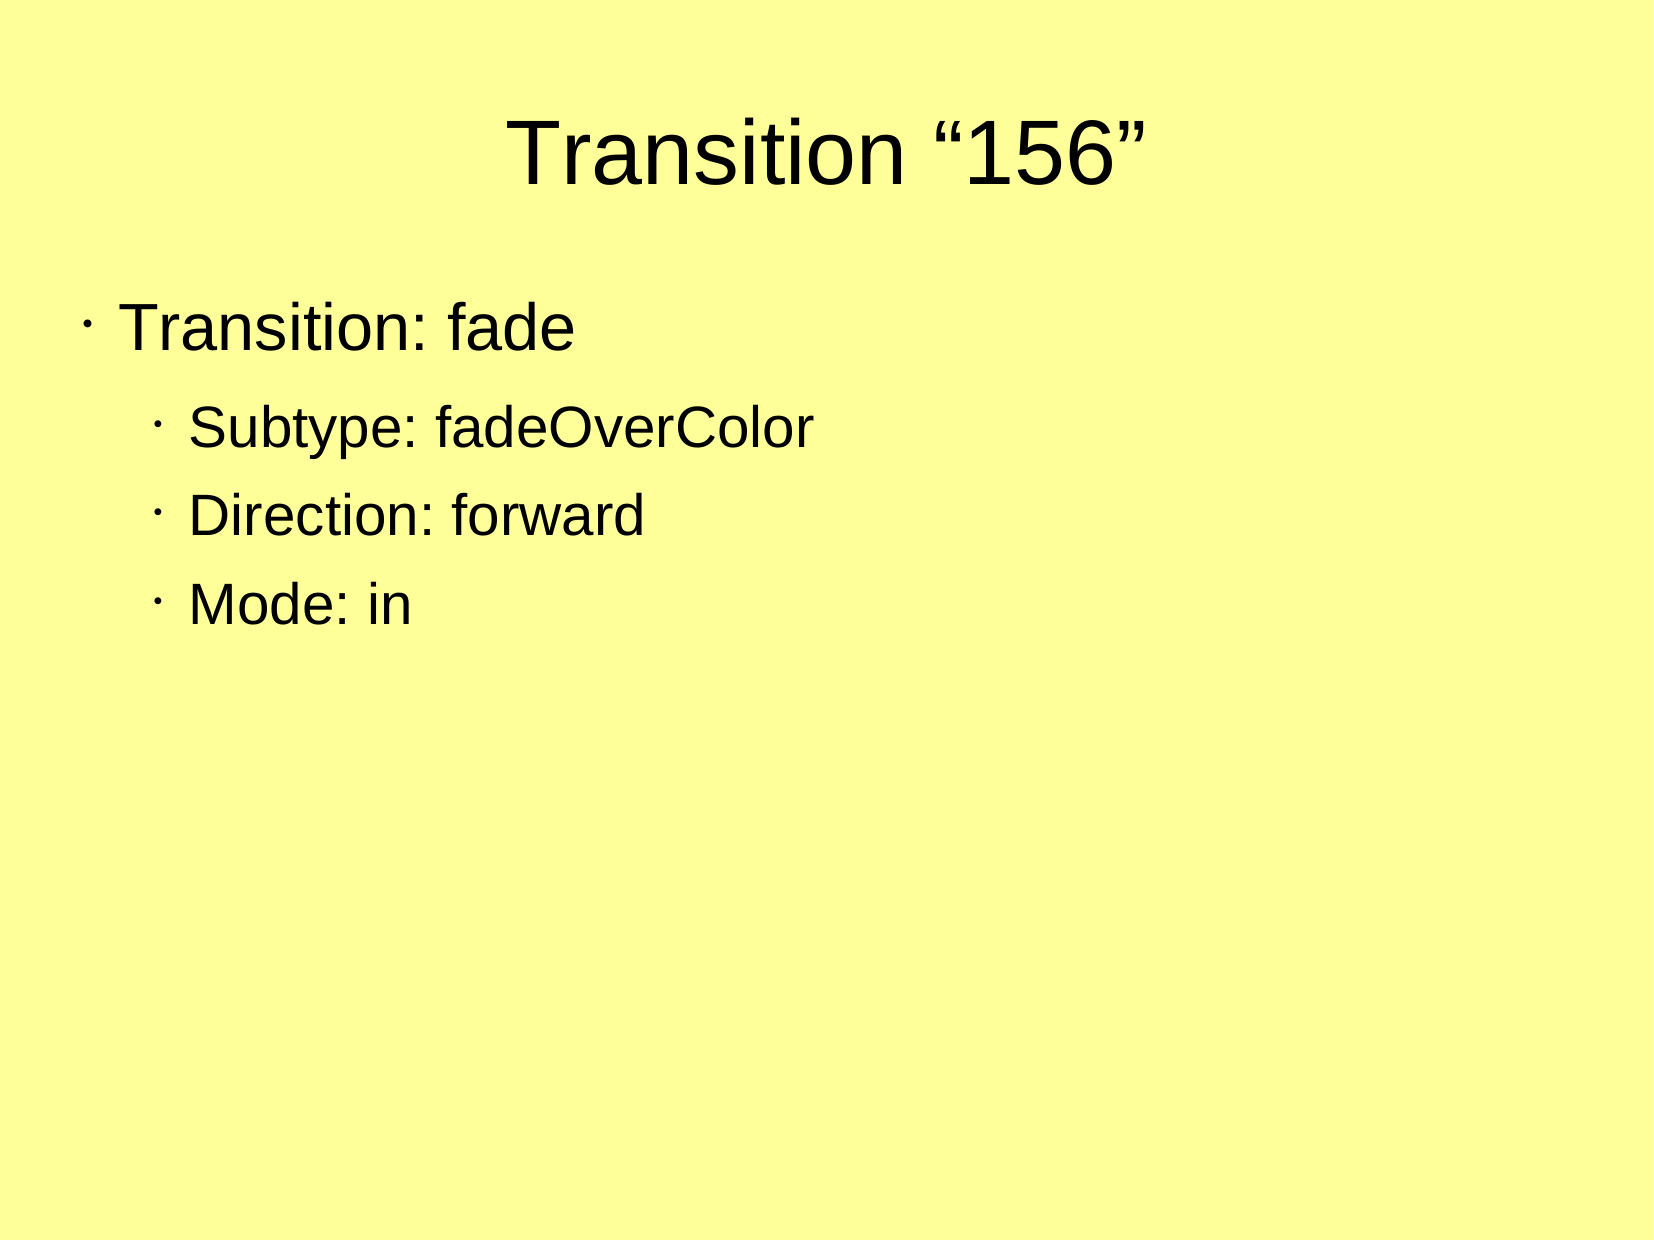

# Transition “156”
Transition: fade
Subtype: fadeOverColor
Direction: forward
Mode: in